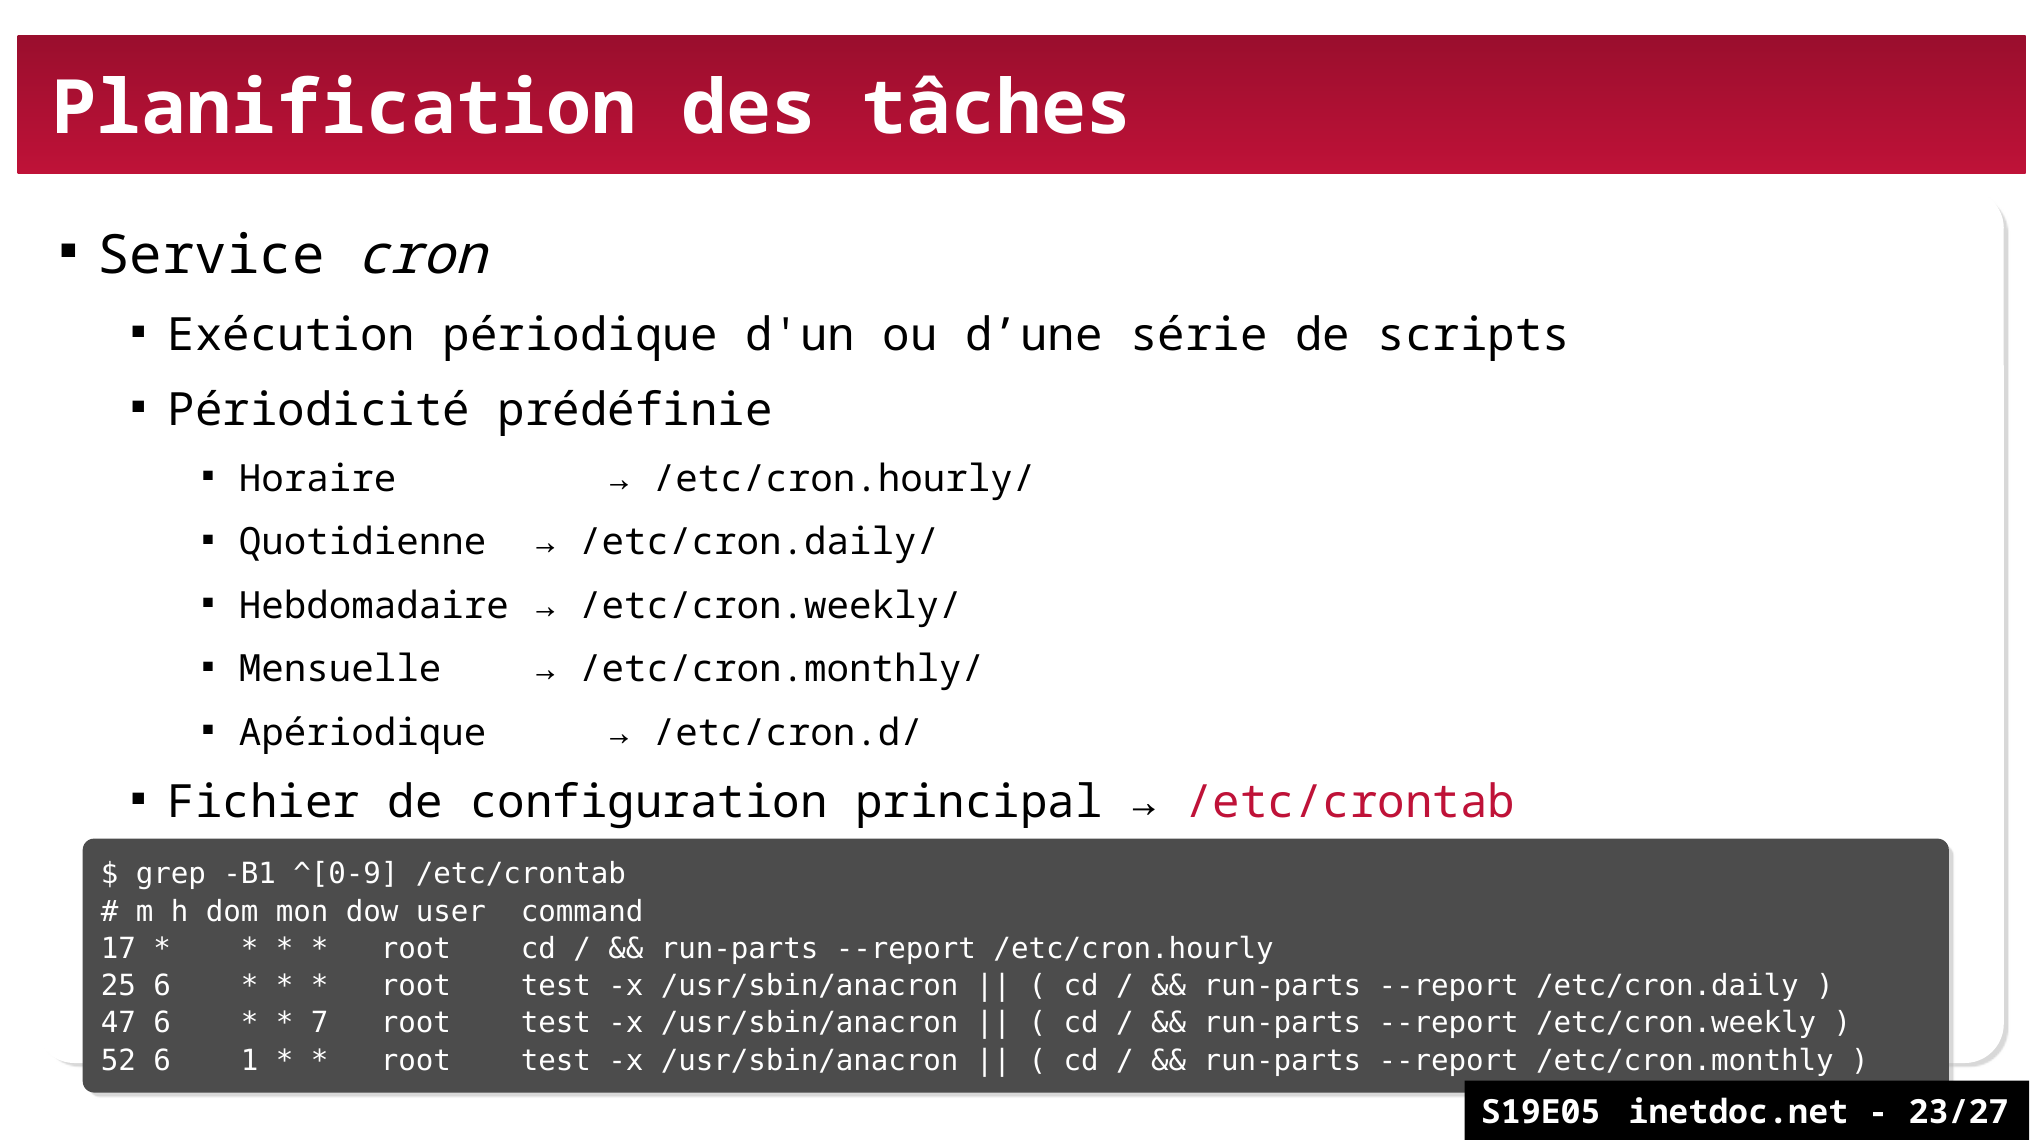

Planification des tâches
Service cron
Exécution périodique d'un ou d’une série de scripts
Périodicité prédéfinie
Horaire 			→ /etc/cron.hourly/
Quotidienne 	→ /etc/cron.daily/
Hebdomadaire 	→ /etc/cron.weekly/
Mensuelle		→ /etc/cron.monthly/
Apériodique		→ /etc/cron.d/
Fichier de configuration principal → /etc/crontab
$ grep -B1 ^[0-9] /etc/crontab
# m h dom mon dow user command
17 * * * * root cd / && run-parts --report /etc/cron.hourly
25 6 * * * root test -x /usr/sbin/anacron || ( cd / && run-parts --report /etc/cron.daily )
47 6 * * 7 root test -x /usr/sbin/anacron || ( cd / && run-parts --report /etc/cron.weekly )
52 6 1 * * root test -x /usr/sbin/anacron || ( cd / && run-parts --report /etc/cron.monthly )
S19E05	inetdoc.net - /27